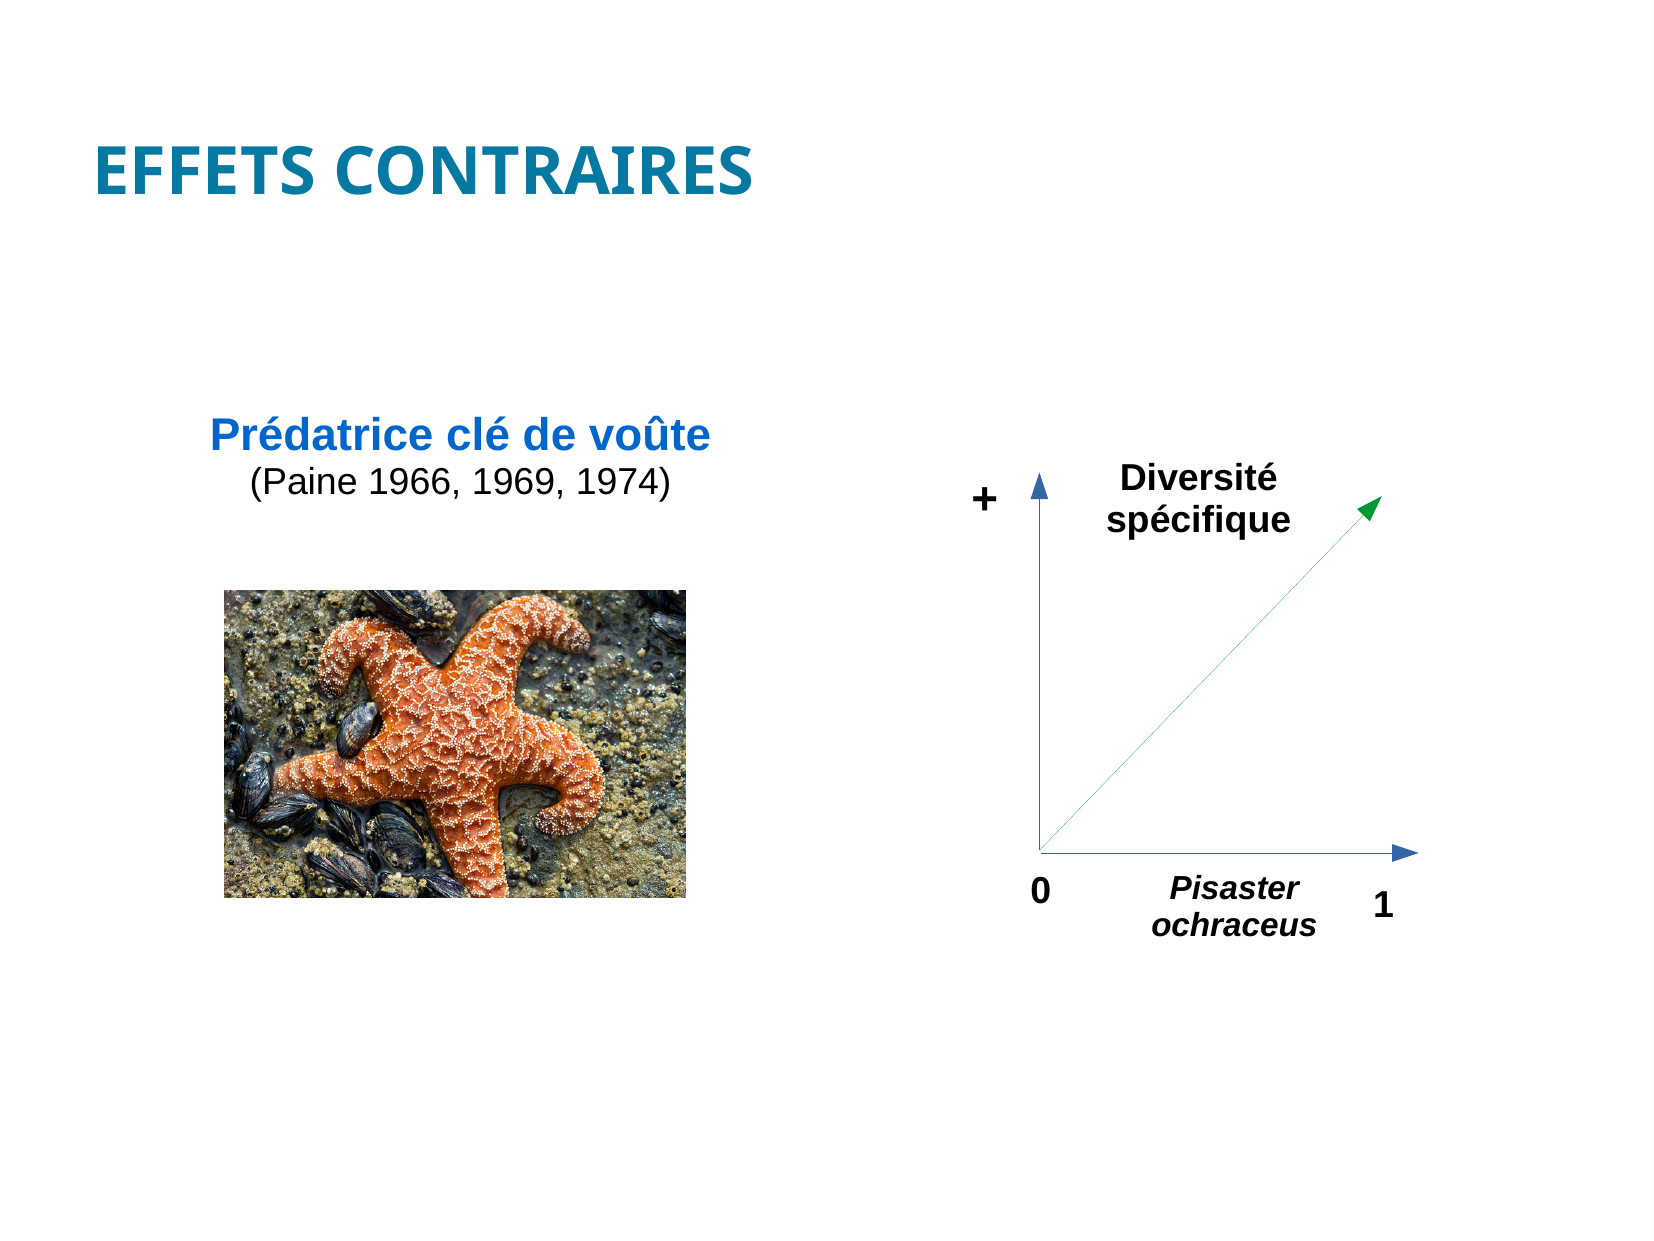

# Effets contraires
Prédatrice clé de voûte (Paine 1966, 1969, 1974)
Diversité spécifique
+
0
Pisaster ochraceus
1